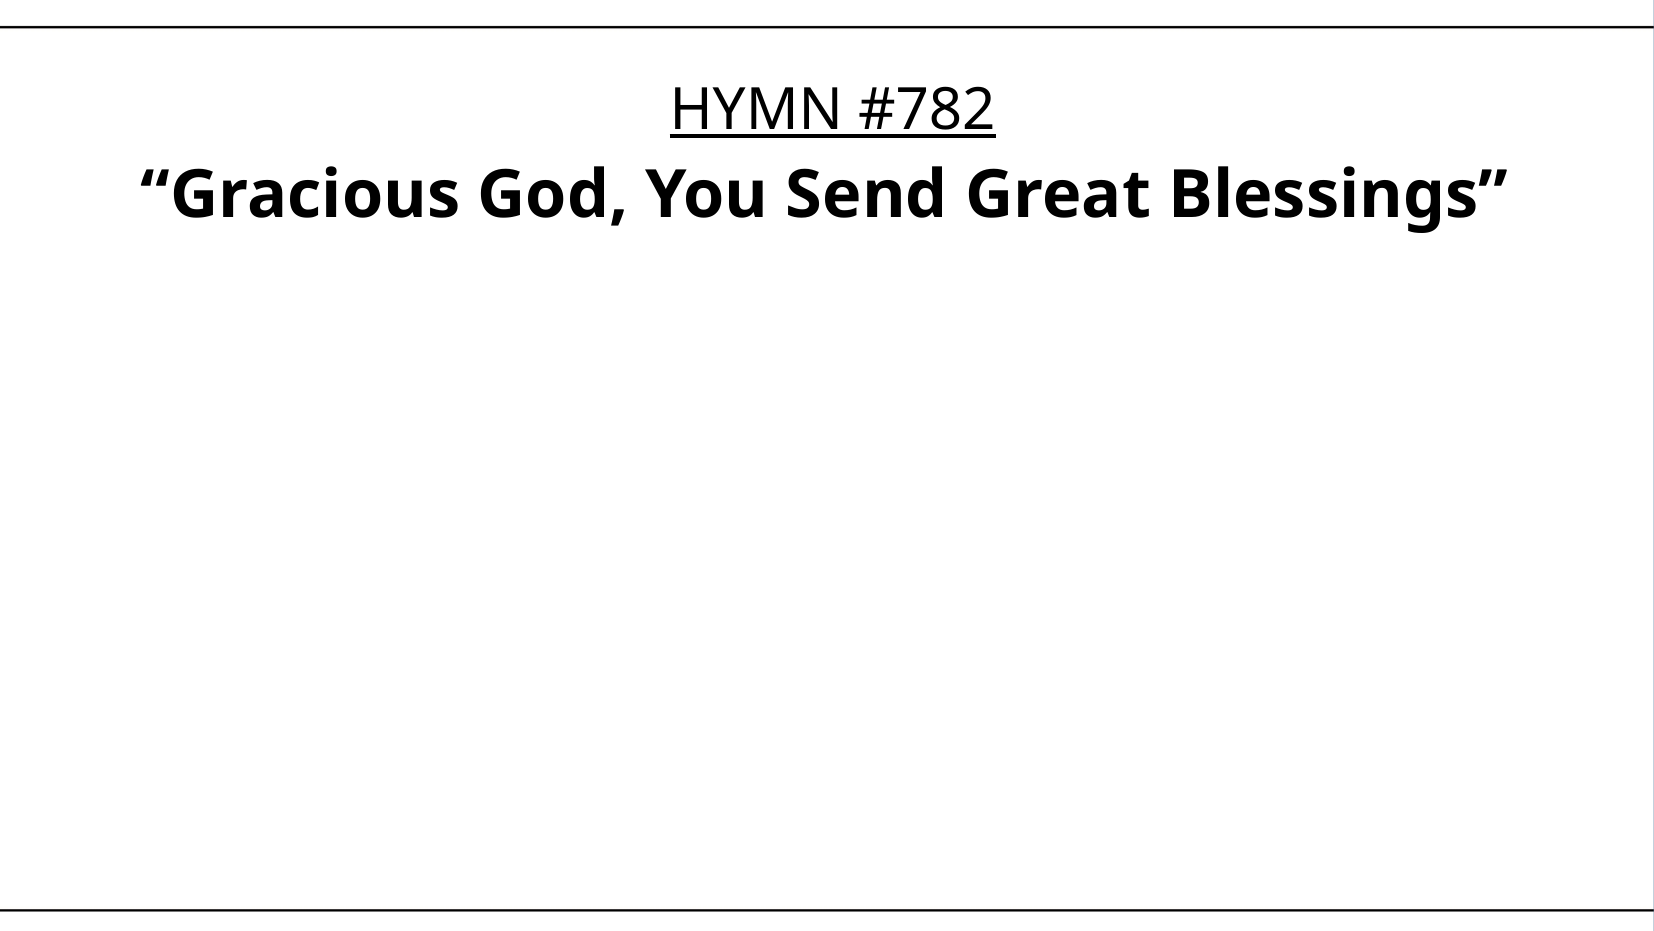

HYMN #782
“Gracious God, You Send Great Blessings”